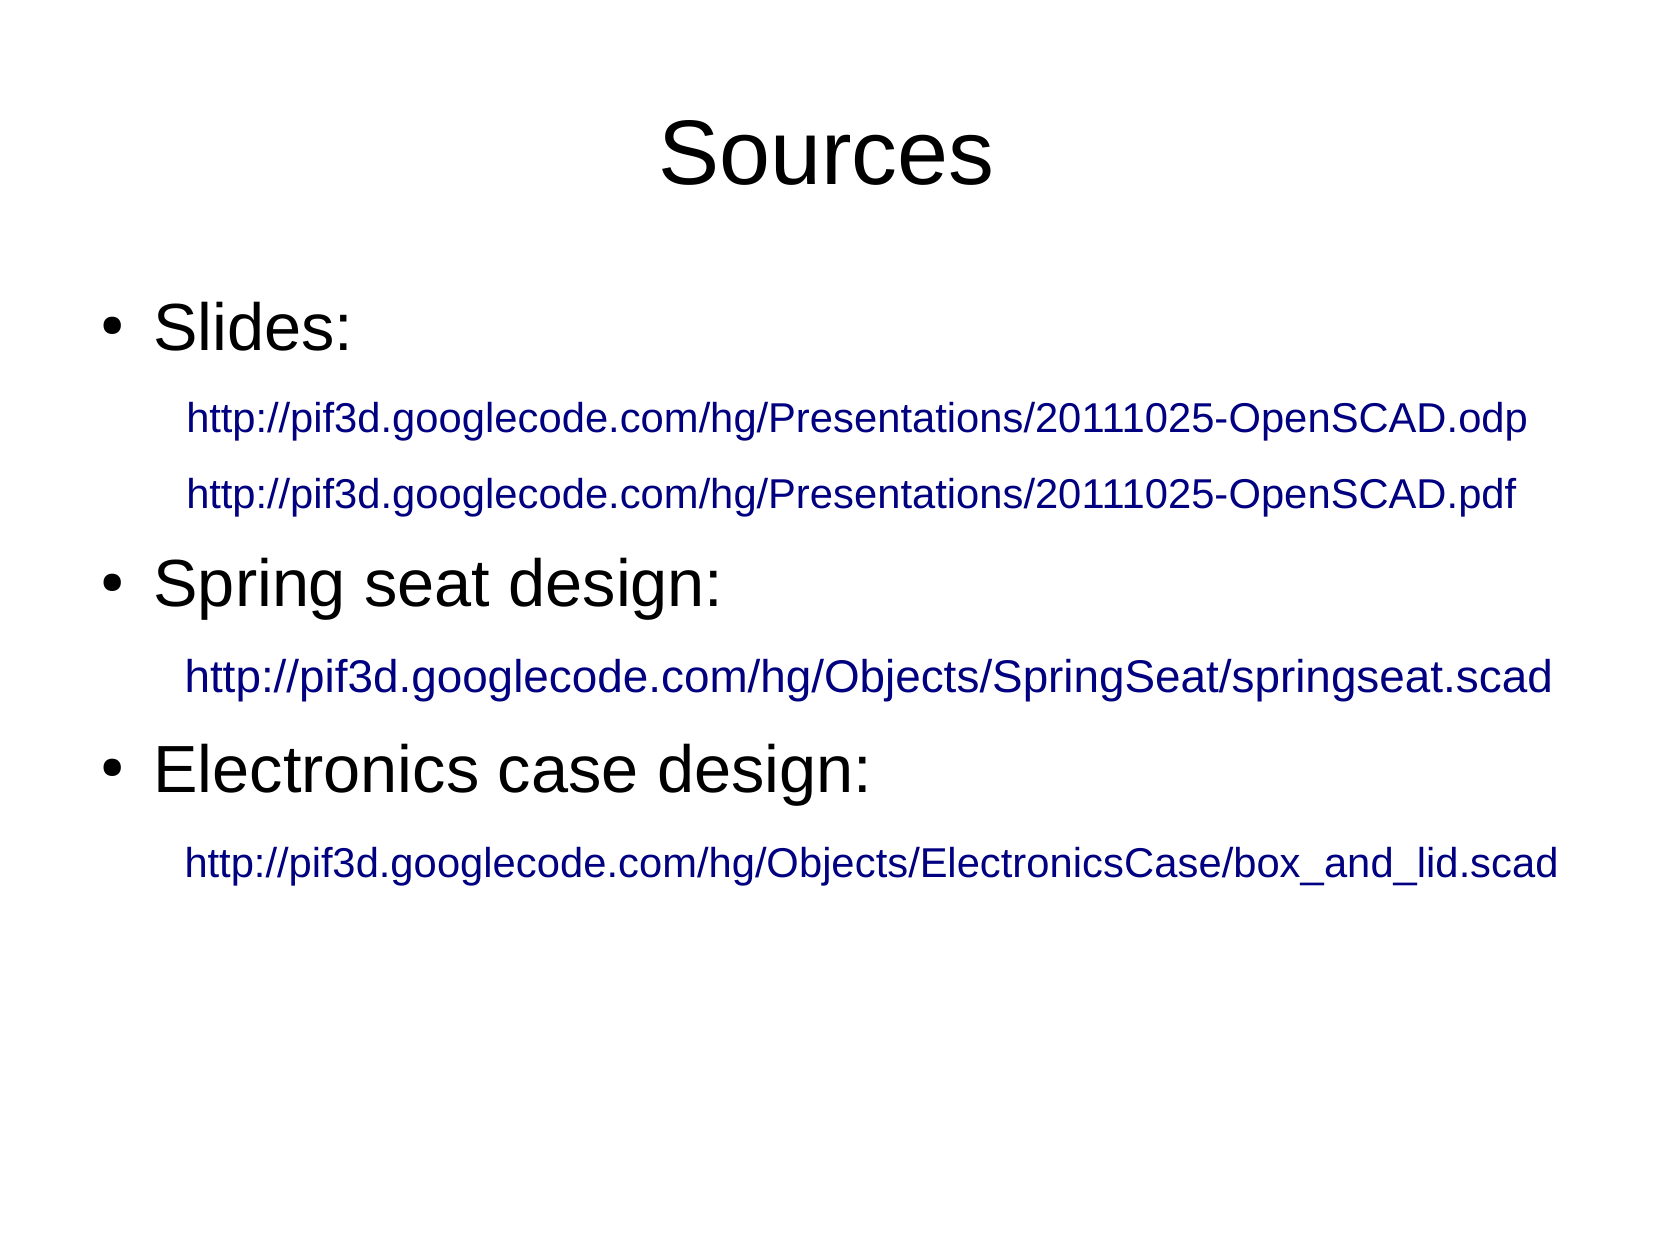

Sources
# Slides:
 http://pif3d.googlecode.com/hg/Presentations/20111025-OpenSCAD.odp
   http://pif3d.googlecode.com/hg/Presentations/20111025-OpenSCAD.pdf
Spring seat design:
 http://pif3d.googlecode.com/hg/Objects/SpringSeat/springseat.scad
Electronics case design:
 http://pif3d.googlecode.com/hg/Objects/ElectronicsCase/box_and_lid.scad